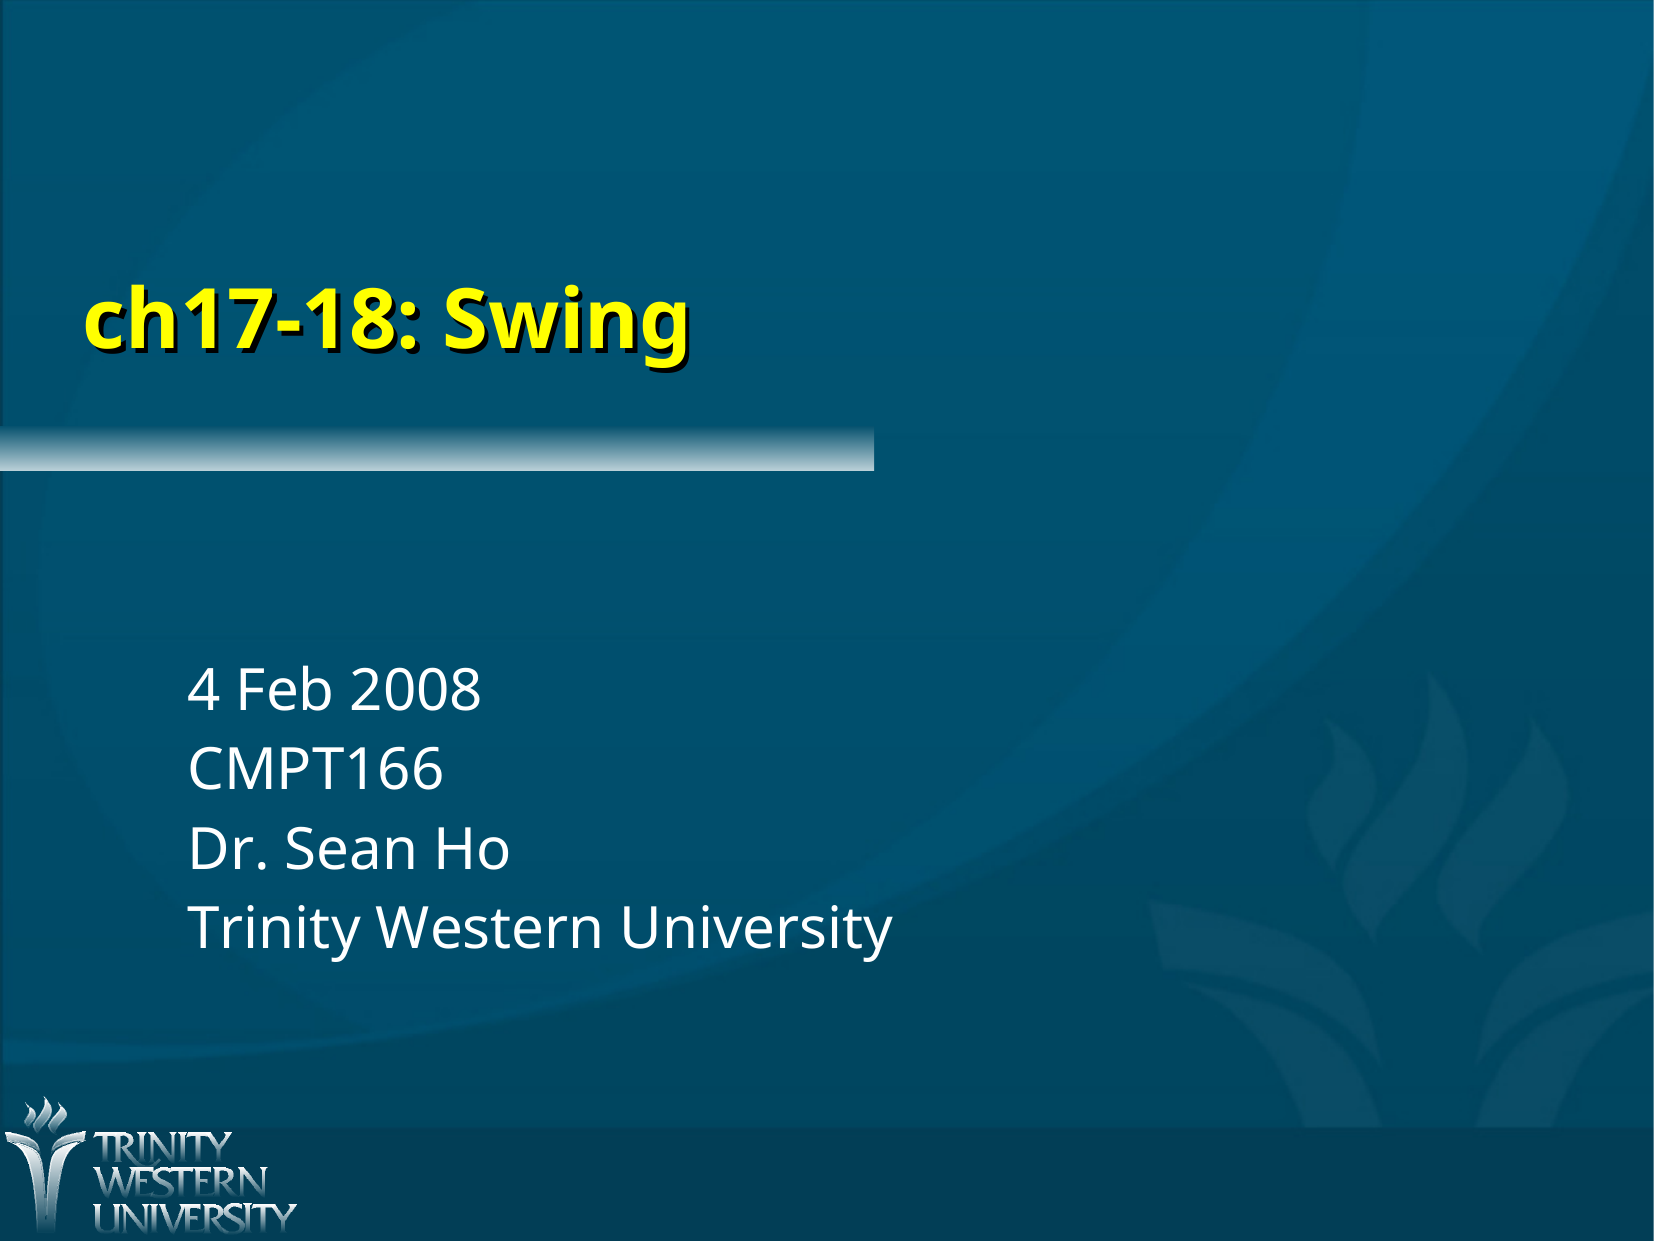

# ch17-18: Swing
4 Feb 2008
CMPT166
Dr. Sean Ho
Trinity Western University